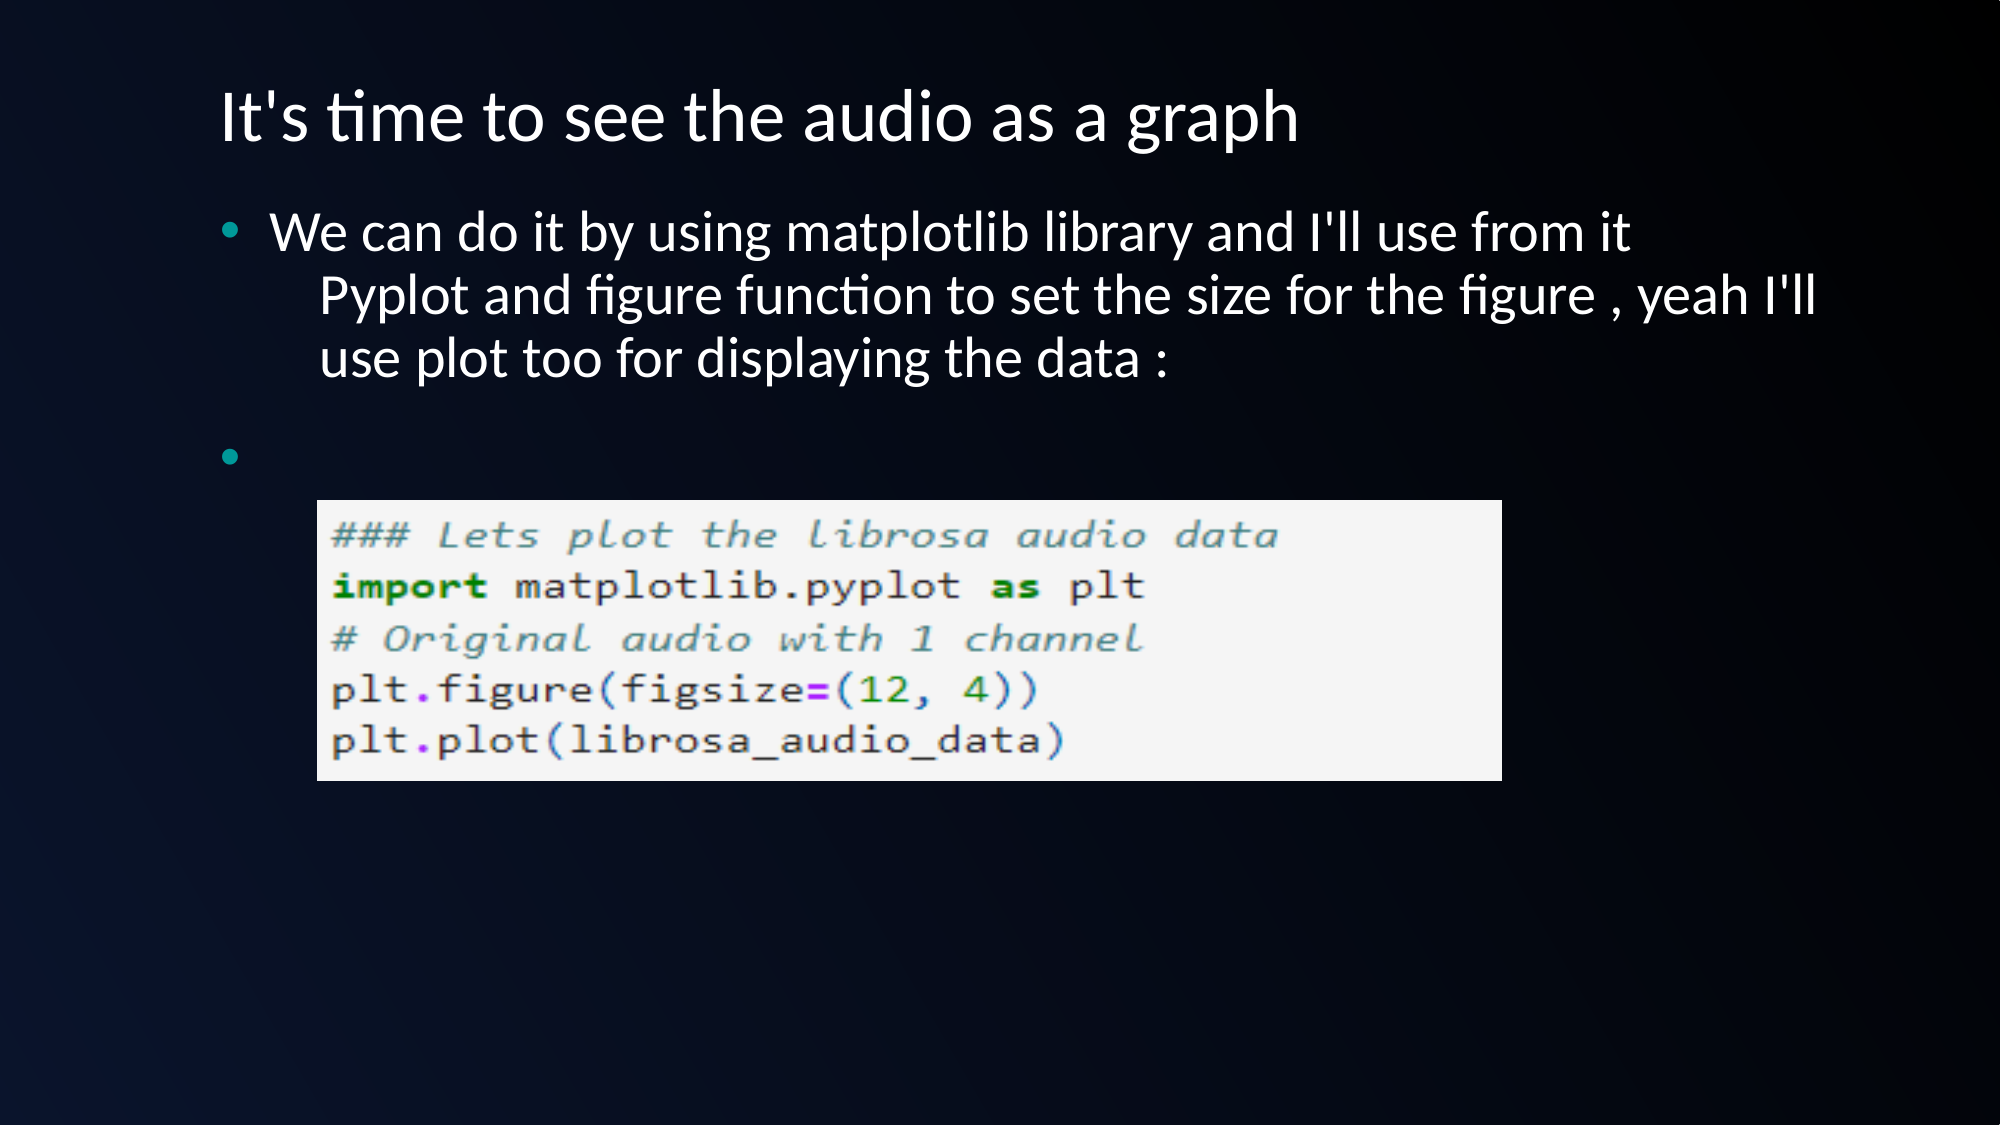

# It's time to see the audio as a graph
We can do it by using matplotlib library and I'll use from it Pyplot and figure function to set the size for the figure , yeah I'll use plot too for displaying the data :